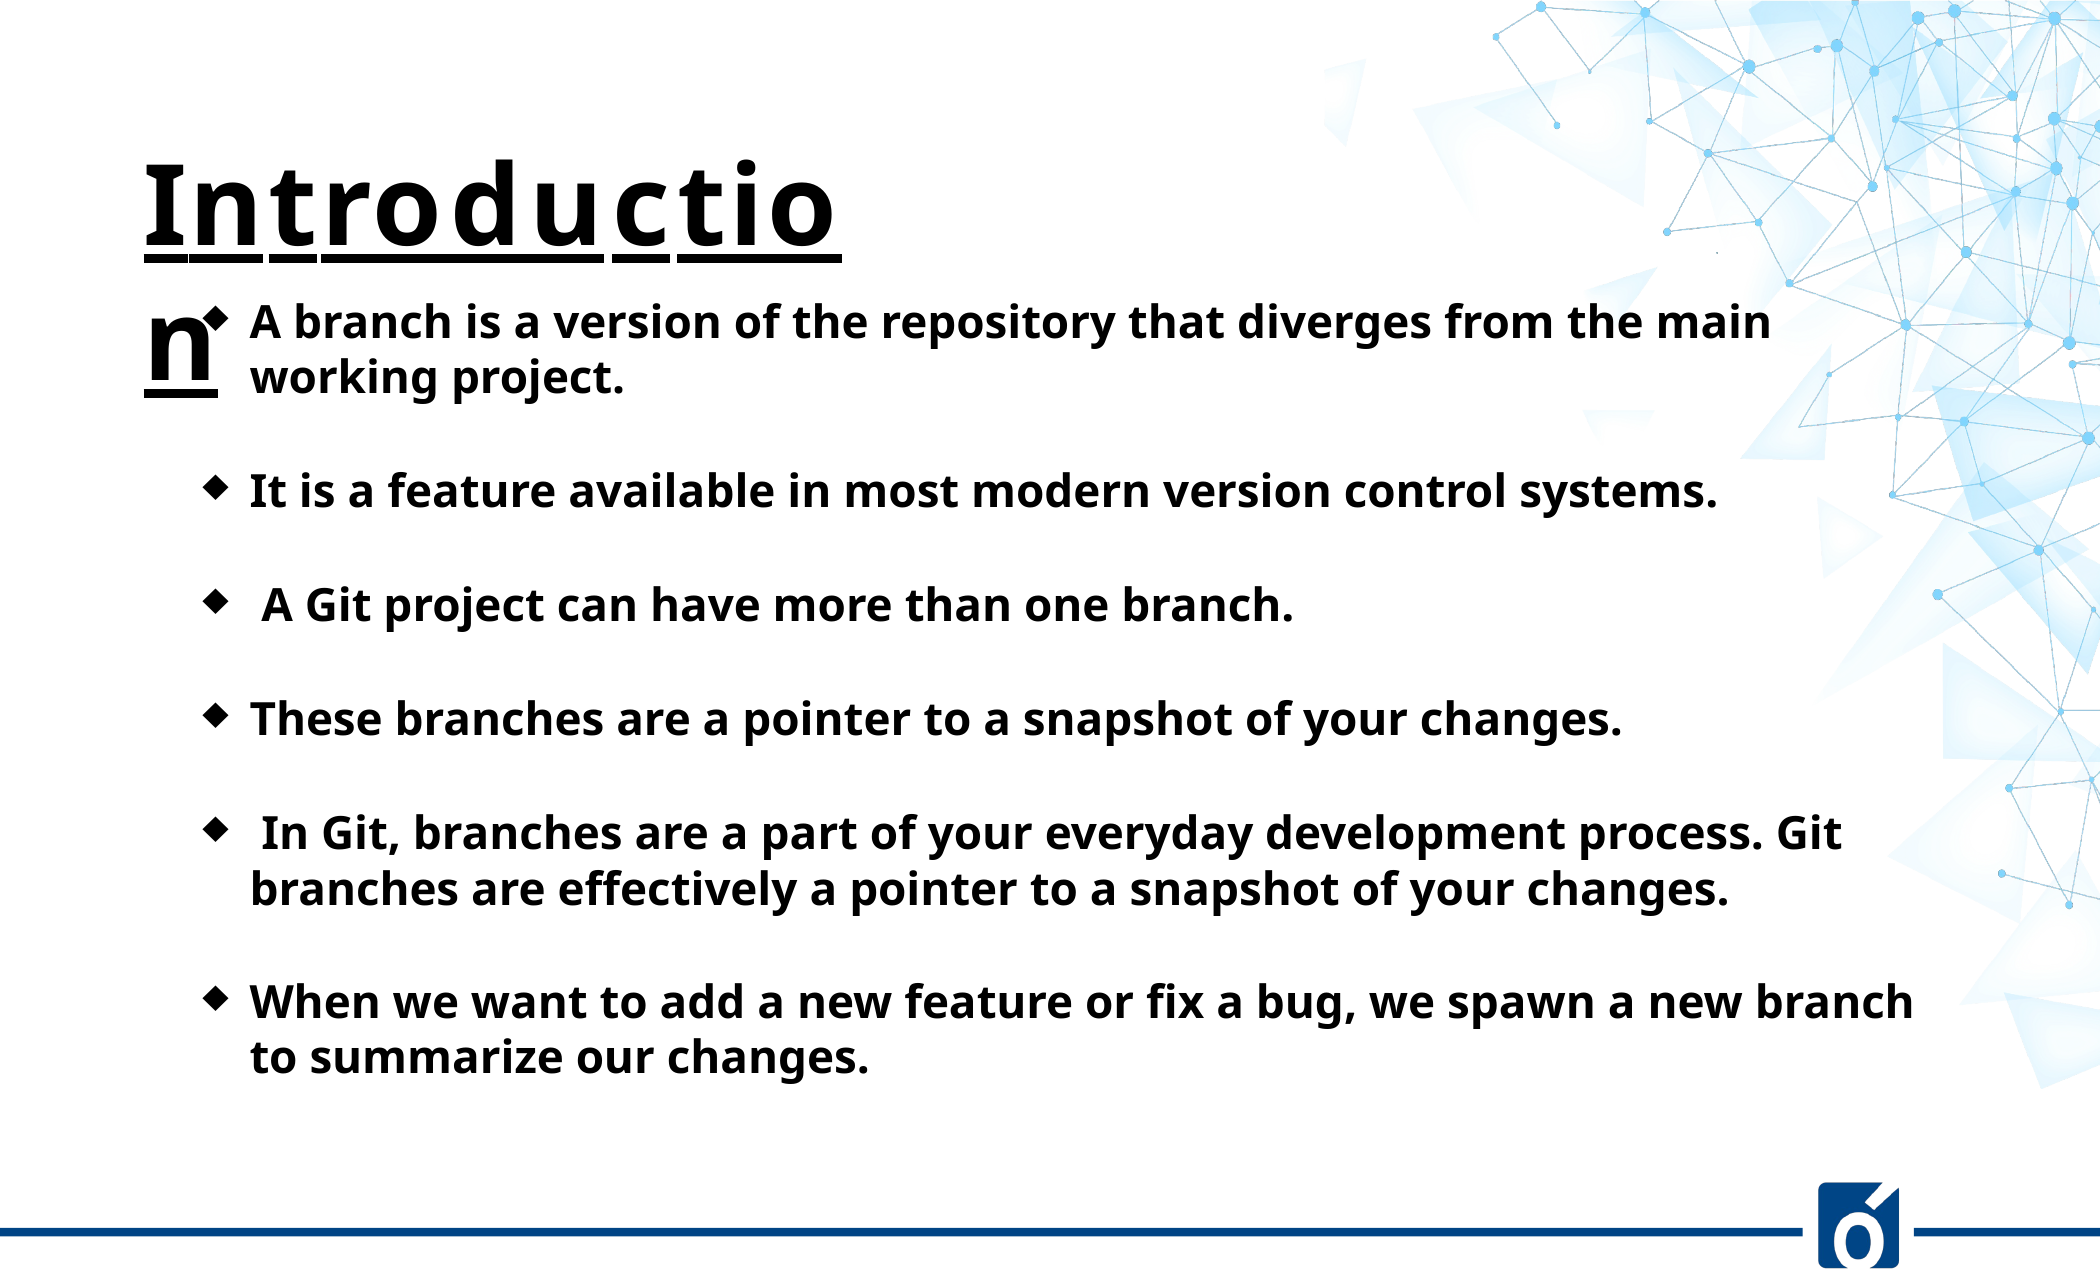

# Introduction
A branch is a version of the repository that diverges from the main working project.
It is a feature available in most modern version control systems.
 A Git project can have more than one branch.
These branches are a pointer to a snapshot of your changes.
 In Git, branches are a part of your everyday development process. Git branches are effectively a pointer to a snapshot of your changes.
When we want to add a new feature or fix a bug, we spawn a new branch to summarize our changes.